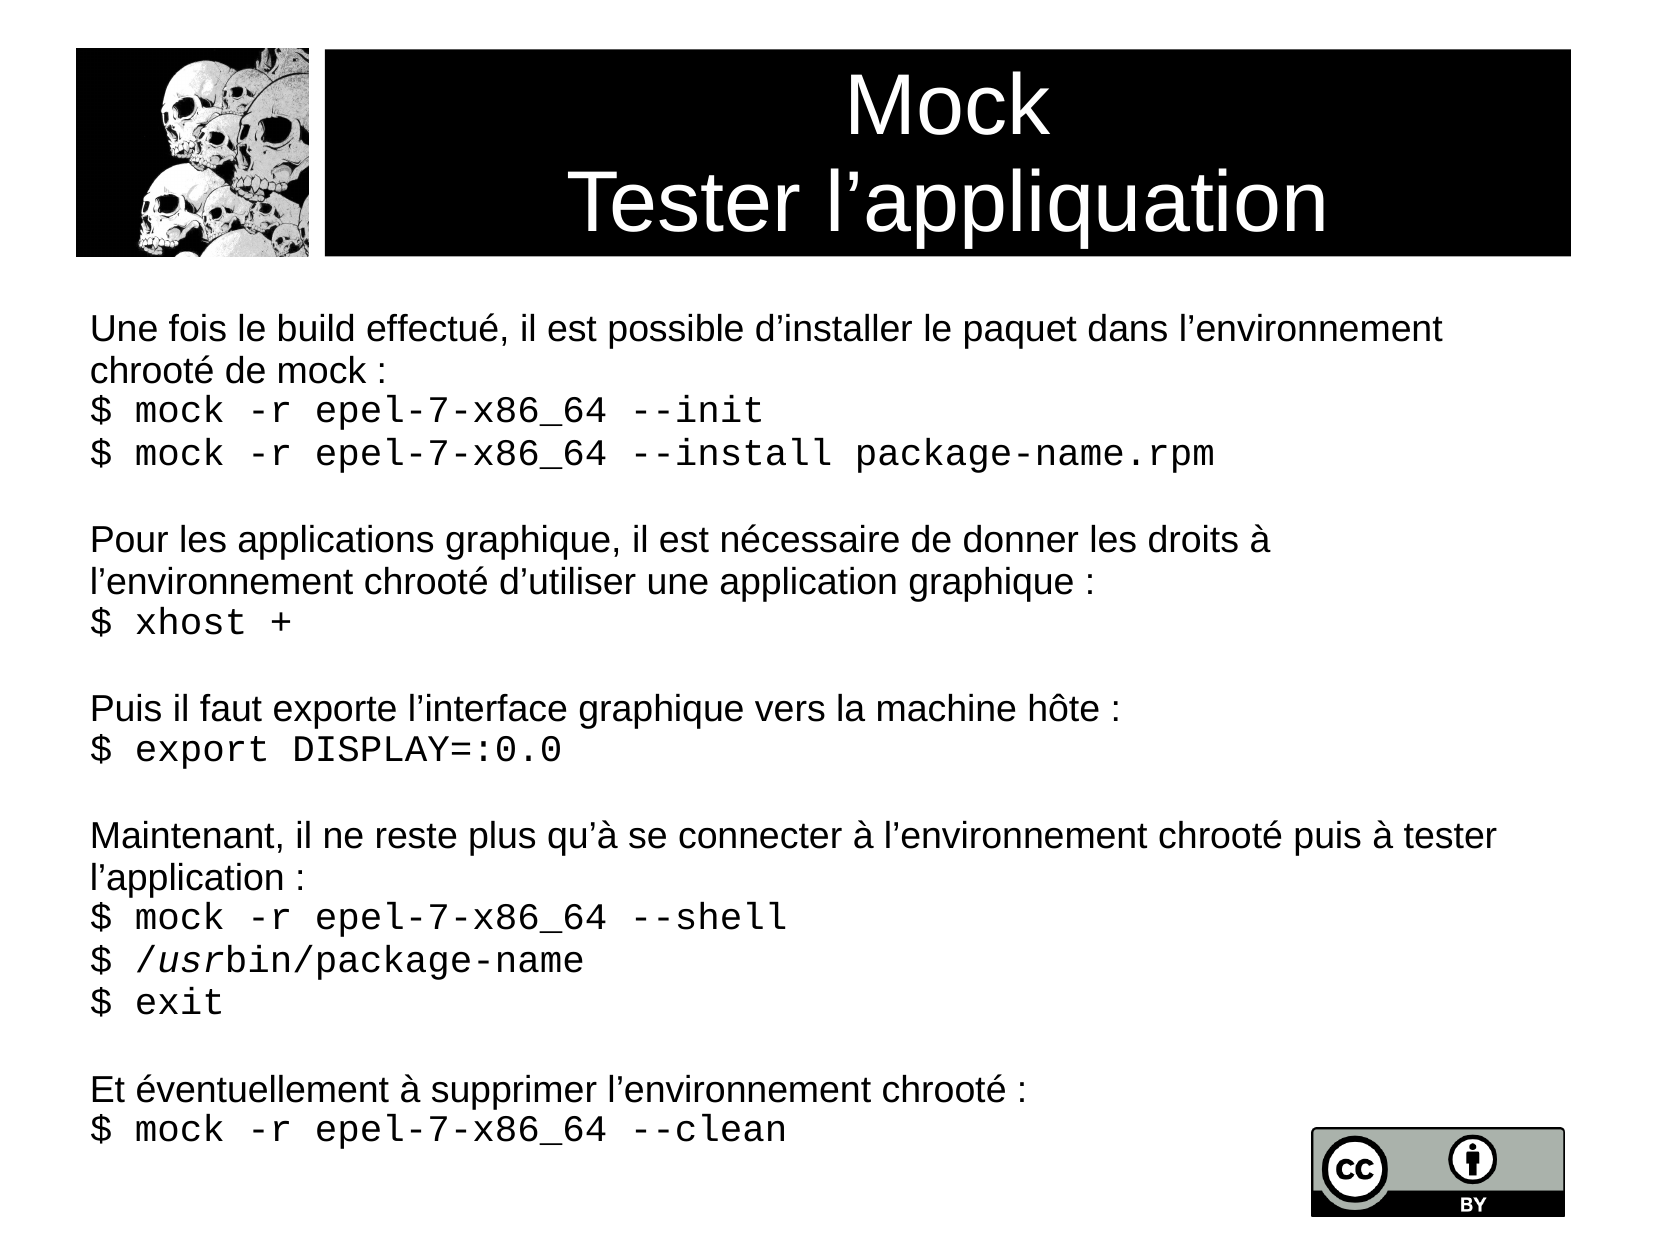

# Mock Tester l’appliquation
Une fois le build effectué, il est possible d’installer le paquet dans l’environnement chrooté de mock :
$ mock -r epel-7-x86_64 --init
$ mock -r epel-7-x86_64 --install package-name.rpm
Pour les applications graphique, il est nécessaire de donner les droits à l’environnement chrooté d’utiliser une application graphique :
$ xhost +
Puis il faut exporte l’interface graphique vers la machine hôte :
$ export DISPLAY=:0.0
Maintenant, il ne reste plus qu’à se connecter à l’environnement chrooté puis à tester l’application :
$ mock -r epel-7-x86_64 --shell
$ /usrbin/package-name
$ exit
Et éventuellement à supprimer l’environnement chrooté :
$ mock -r epel-7-x86_64 --clean